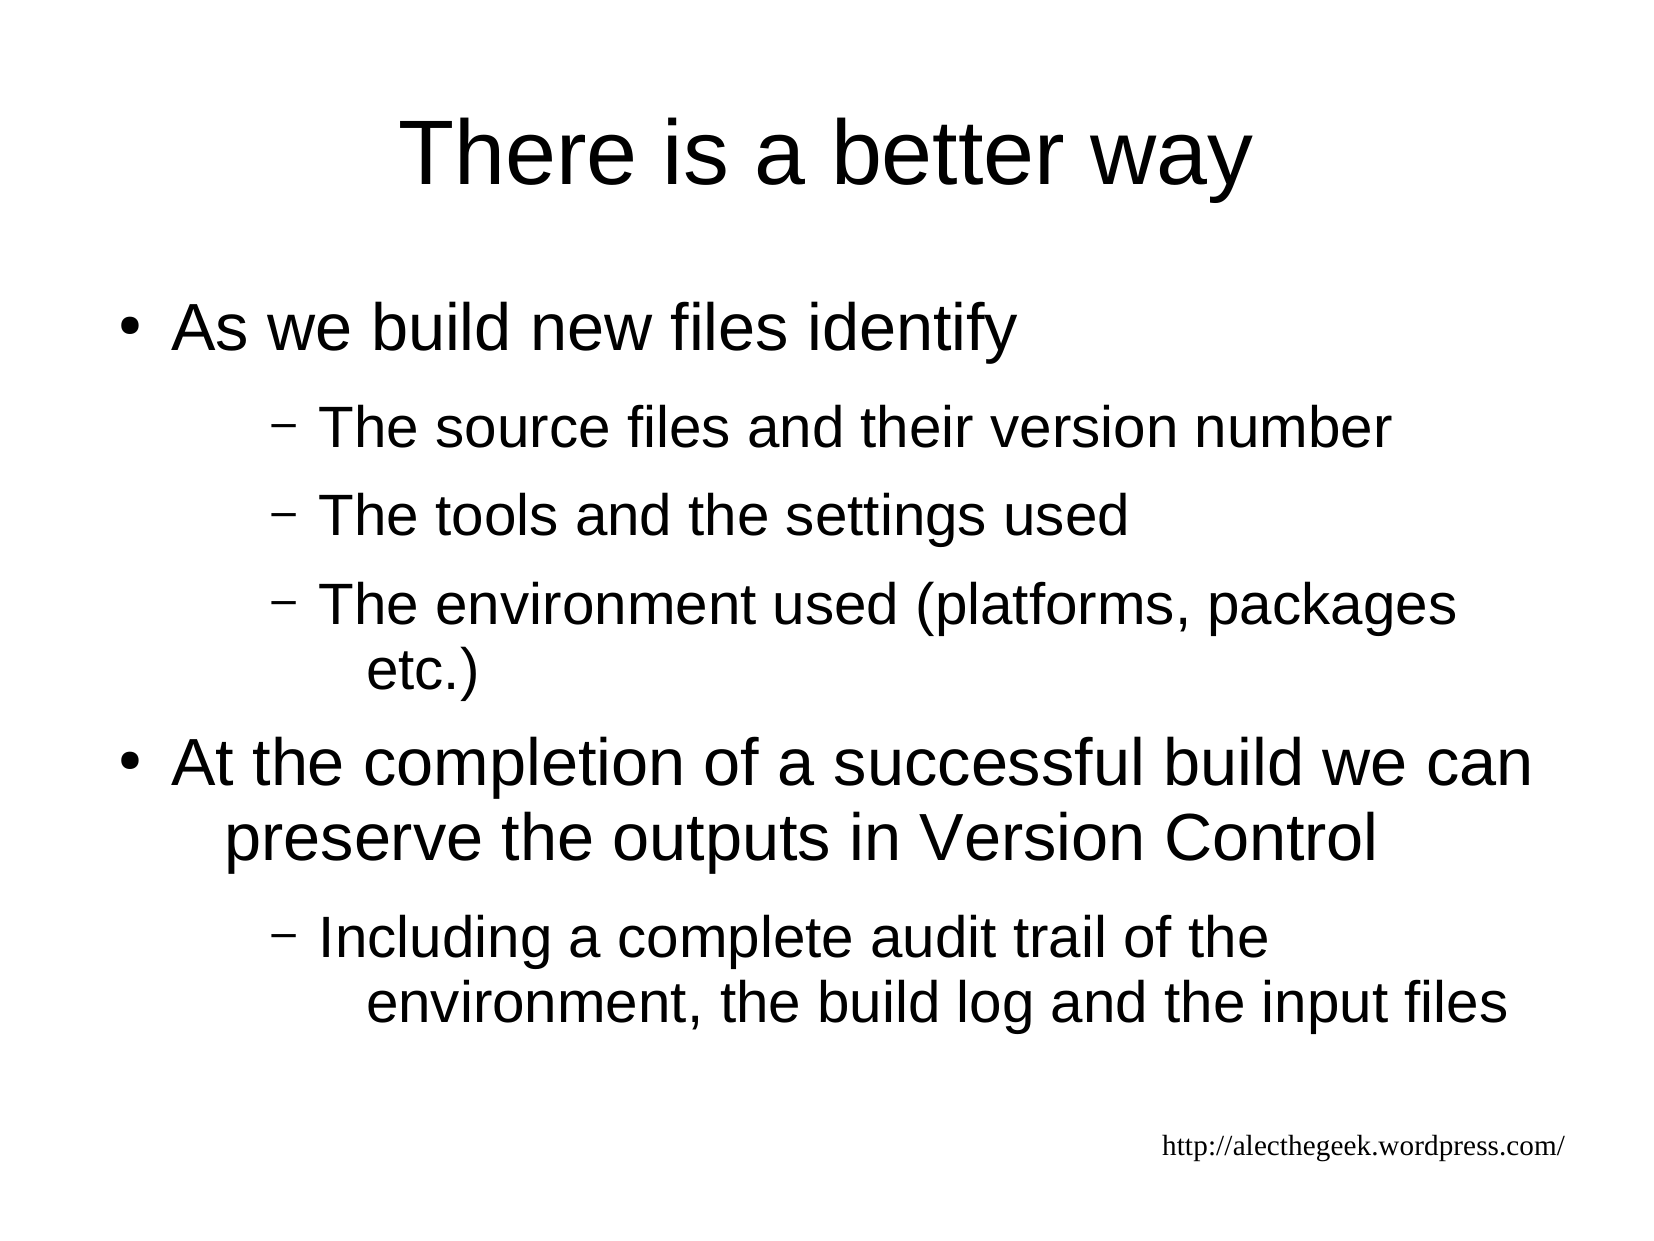

# There is a better way
As we build new files identify
The source files and their version number
The tools and the settings used
The environment used (platforms, packages etc.)
At the completion of a successful build we can preserve the outputs in Version Control
Including a complete audit trail of the environment, the build log and the input files
http://alecthegeek.wordpress.com/